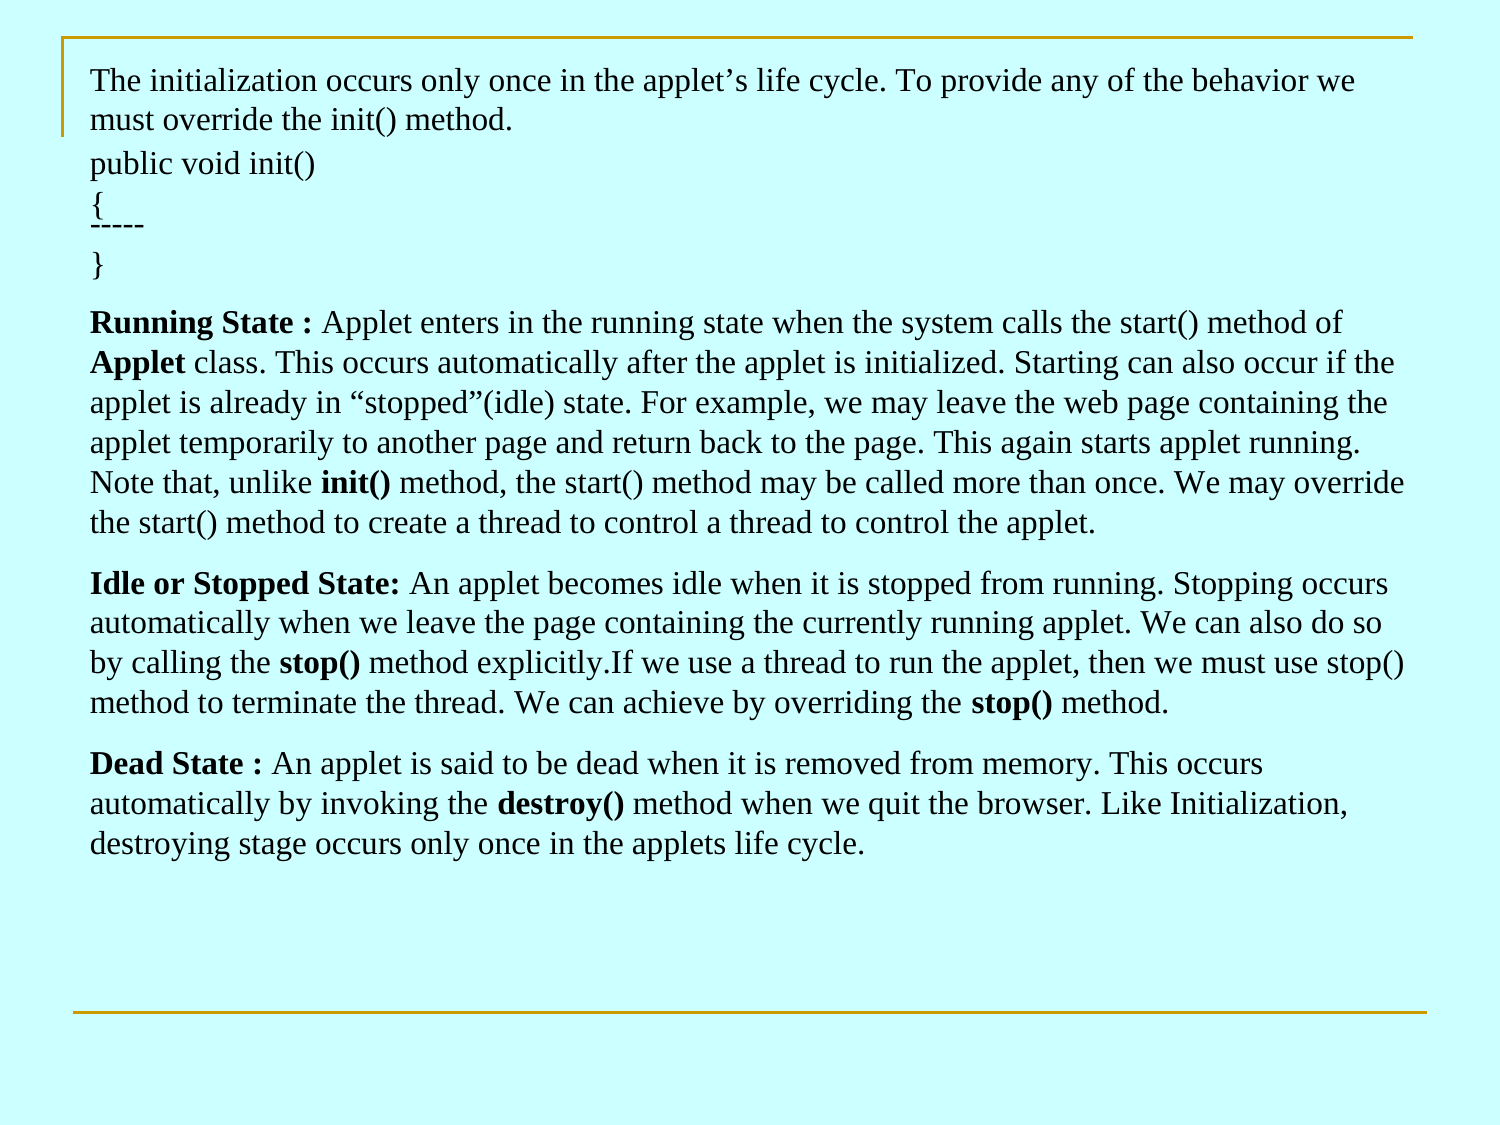

The initialization occurs only once in the applet’s life cycle. To provide any of the behavior we must override the init() method.
public void init()
{
-----
}
Running State : Applet enters in the running state when the system calls the start() method of Applet class. This occurs automatically after the applet is initialized. Starting can also occur if the applet is already in “stopped”(idle) state. For example, we may leave the web page containing the applet temporarily to another page and return back to the page. This again starts applet running. Note that, unlike init() method, the start() method may be called more than once. We may override the start() method to create a thread to control a thread to control the applet.
Idle or Stopped State: An applet becomes idle when it is stopped from running. Stopping occurs automatically when we leave the page containing the currently running applet. We can also do so by calling the stop() method explicitly.If we use a thread to run the applet, then we must use stop() method to terminate the thread. We can achieve by overriding the stop() method.
Dead State : An applet is said to be dead when it is removed from memory. This occurs automatically by invoking the destroy() method when we quit the browser. Like Initialization, destroying stage occurs only once in the applets life cycle.